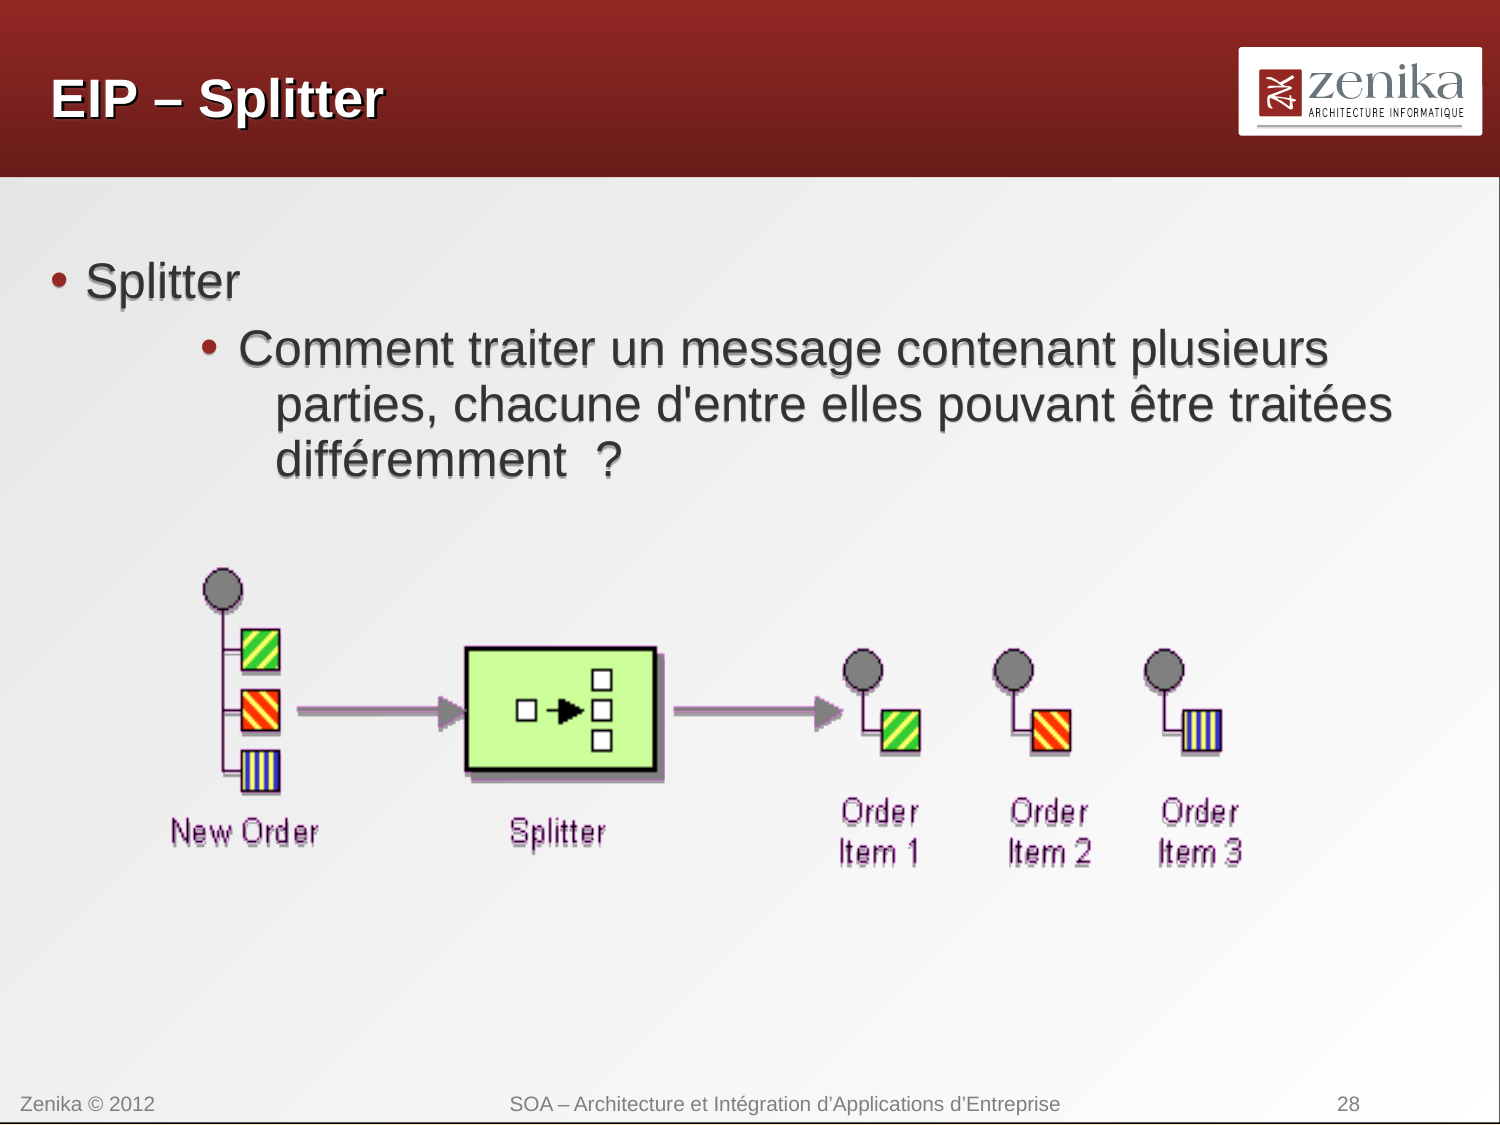

# EIP – Splitter
Splitter
Comment traiter un message contenant plusieurs parties, chacune d'entre elles pouvant être traitées différemment ?